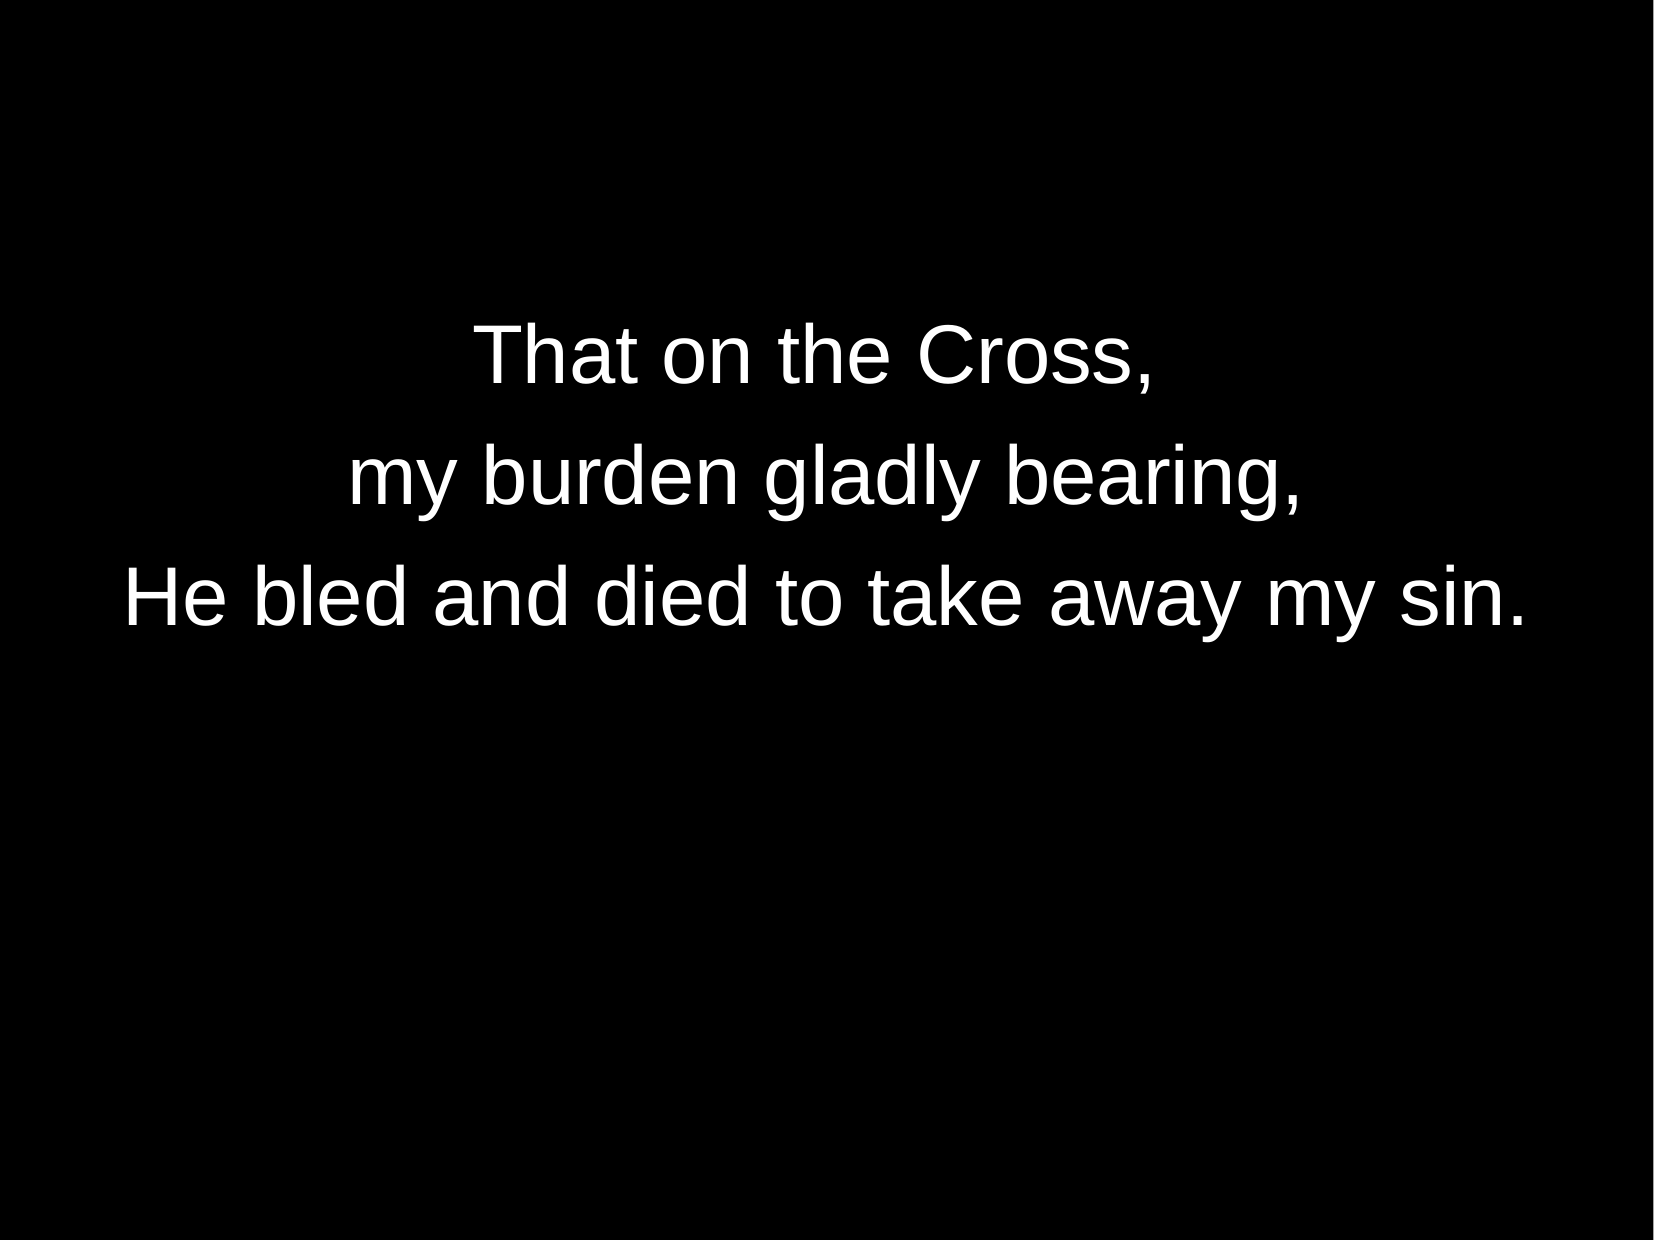

#
That on the Cross,
my burden gladly bearing,
He bled and died to take away my sin.